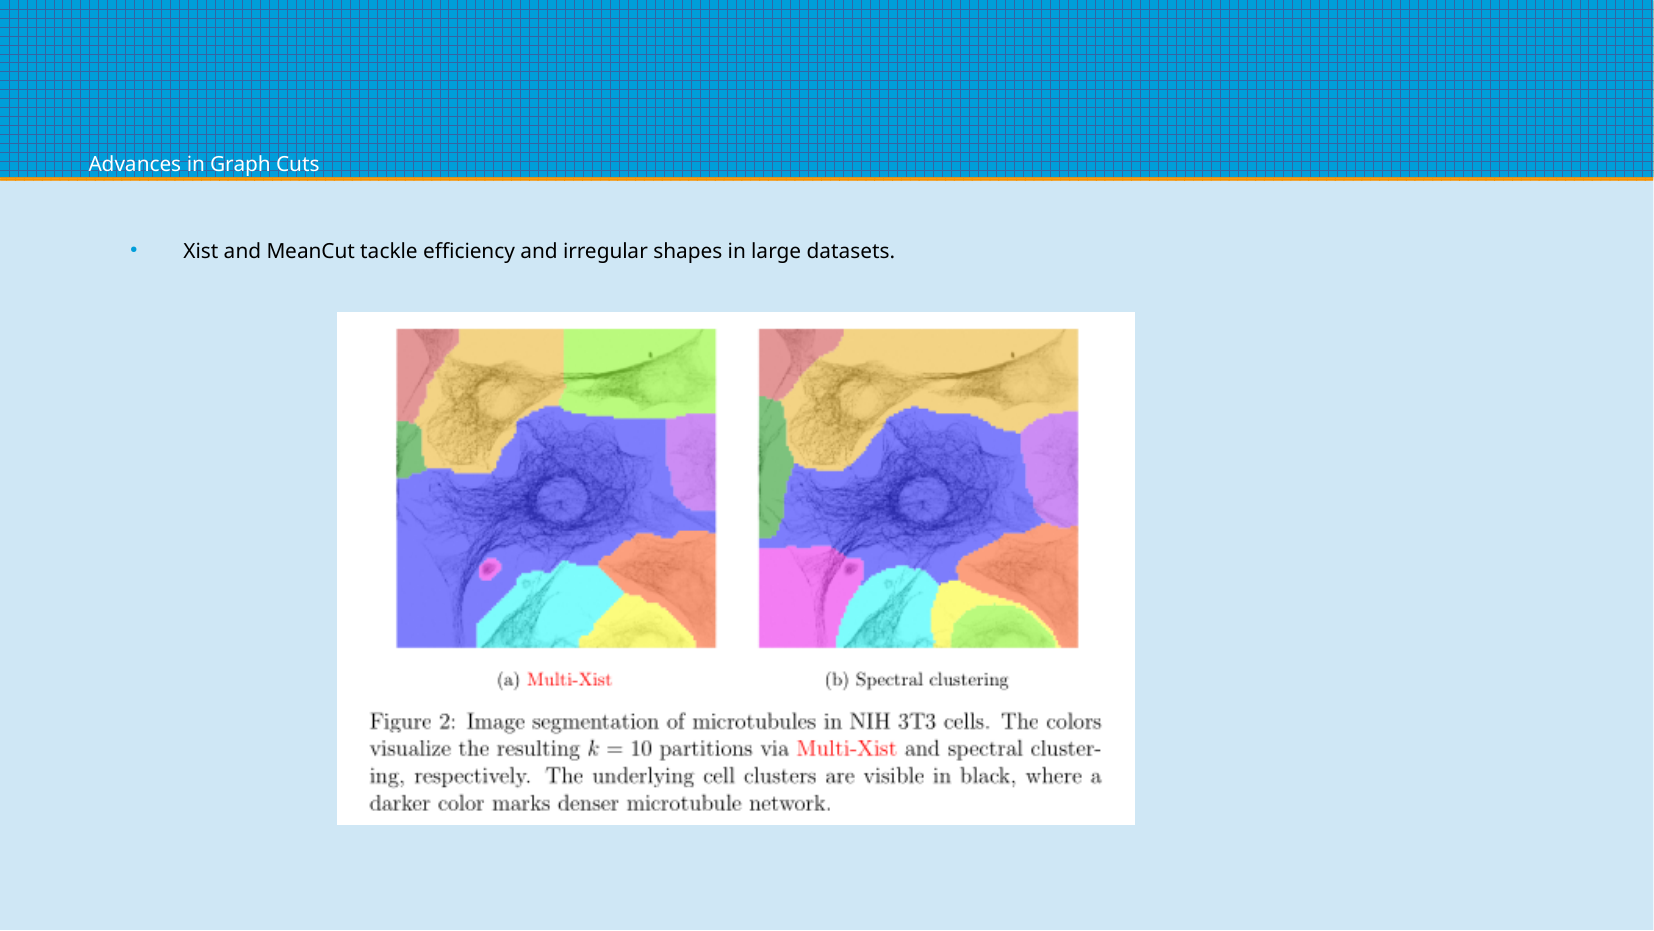

# Advances in Graph Cuts
Xist and MeanCut tackle efficiency and irregular shapes in large datasets.